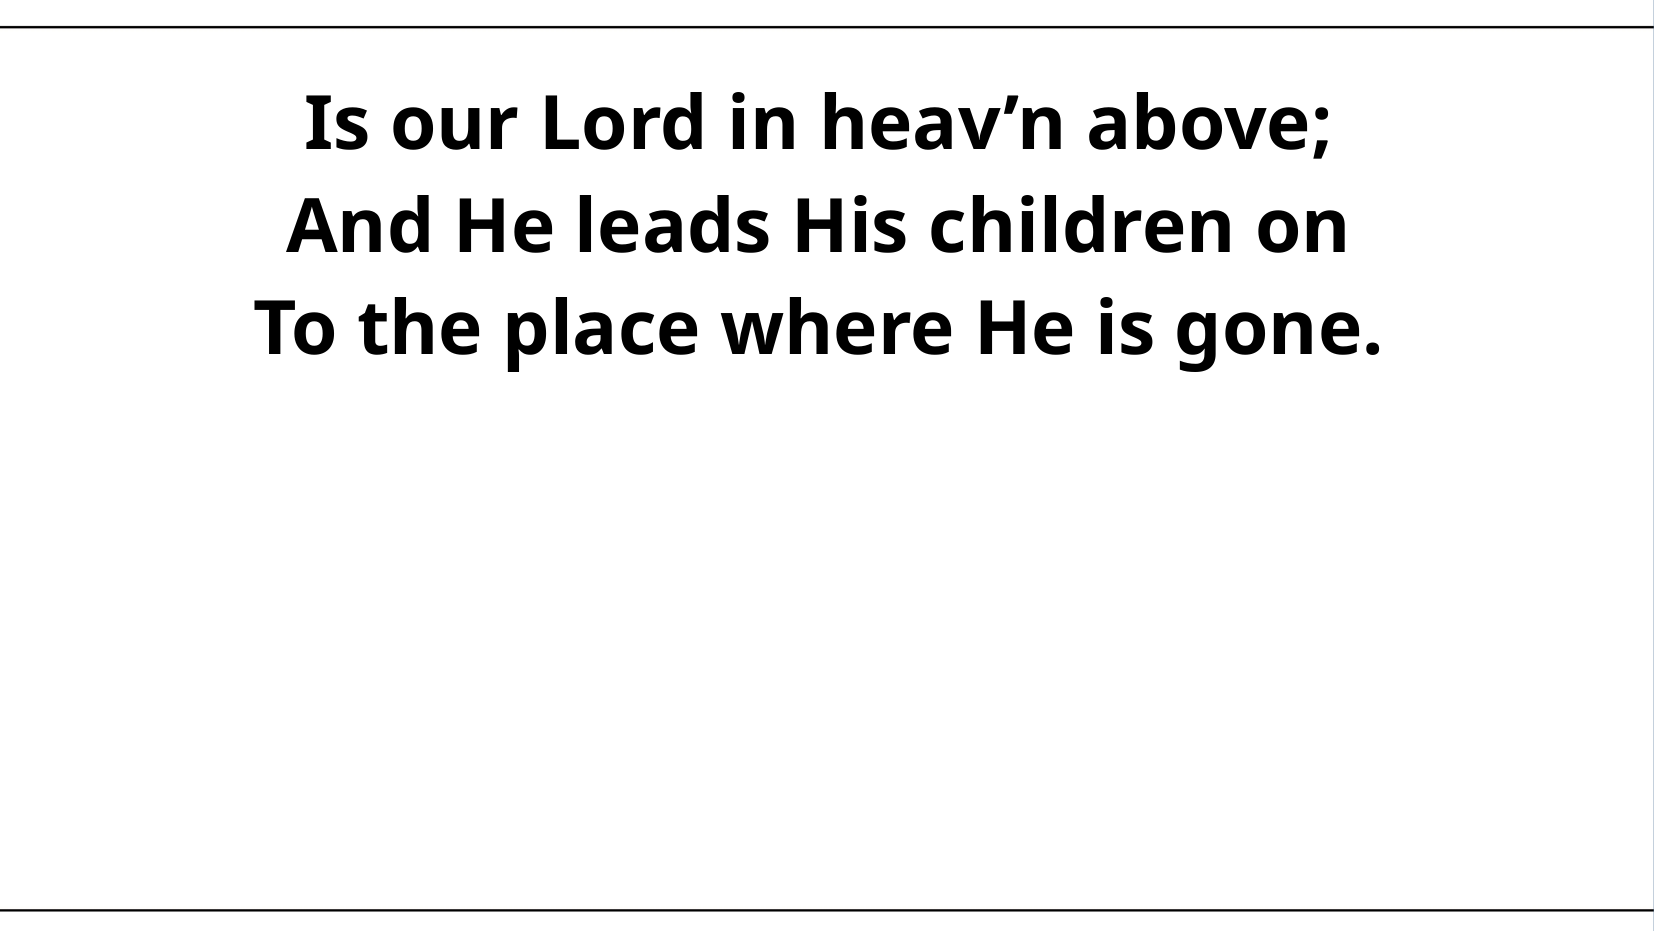

Is our Lord in heav’n above;
And He leads His children on
To the place where He is gone.